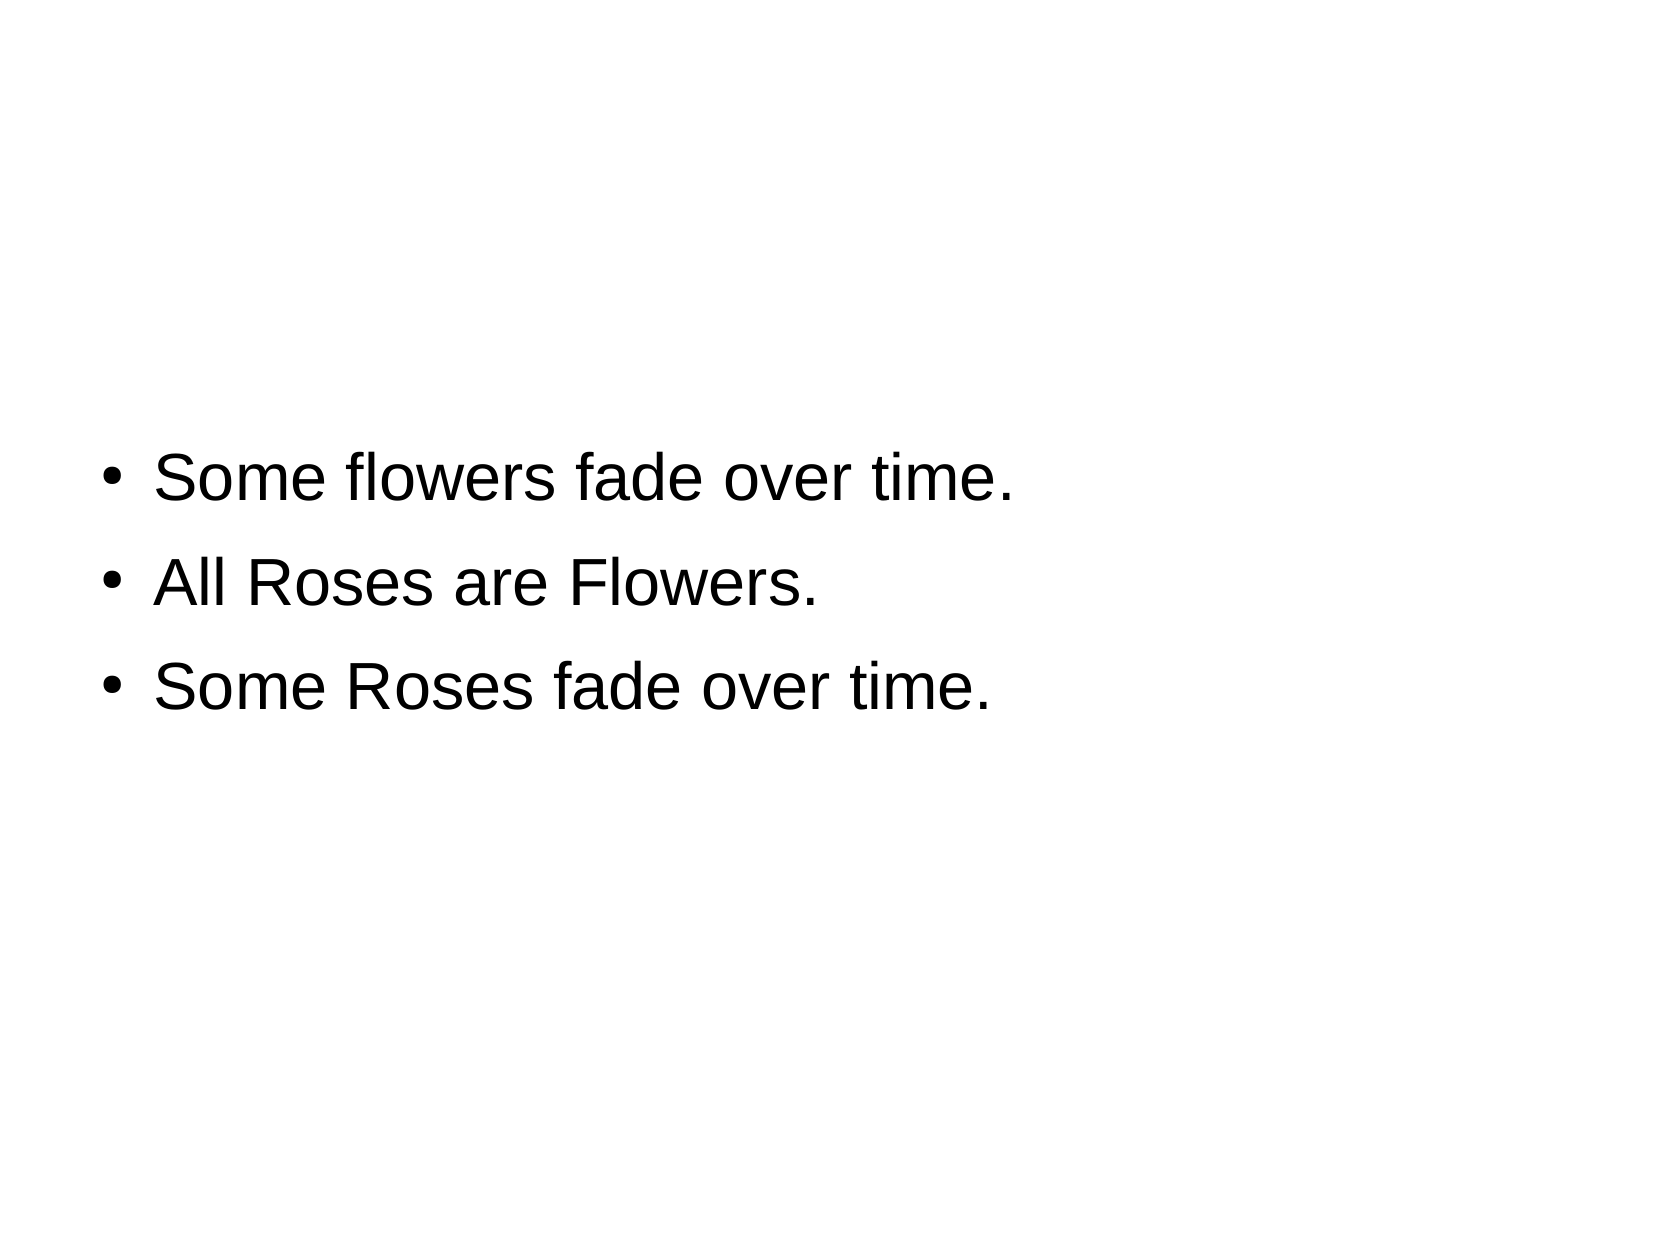

# Some flowers fade over time.
All Roses are Flowers.
Some Roses fade over time.